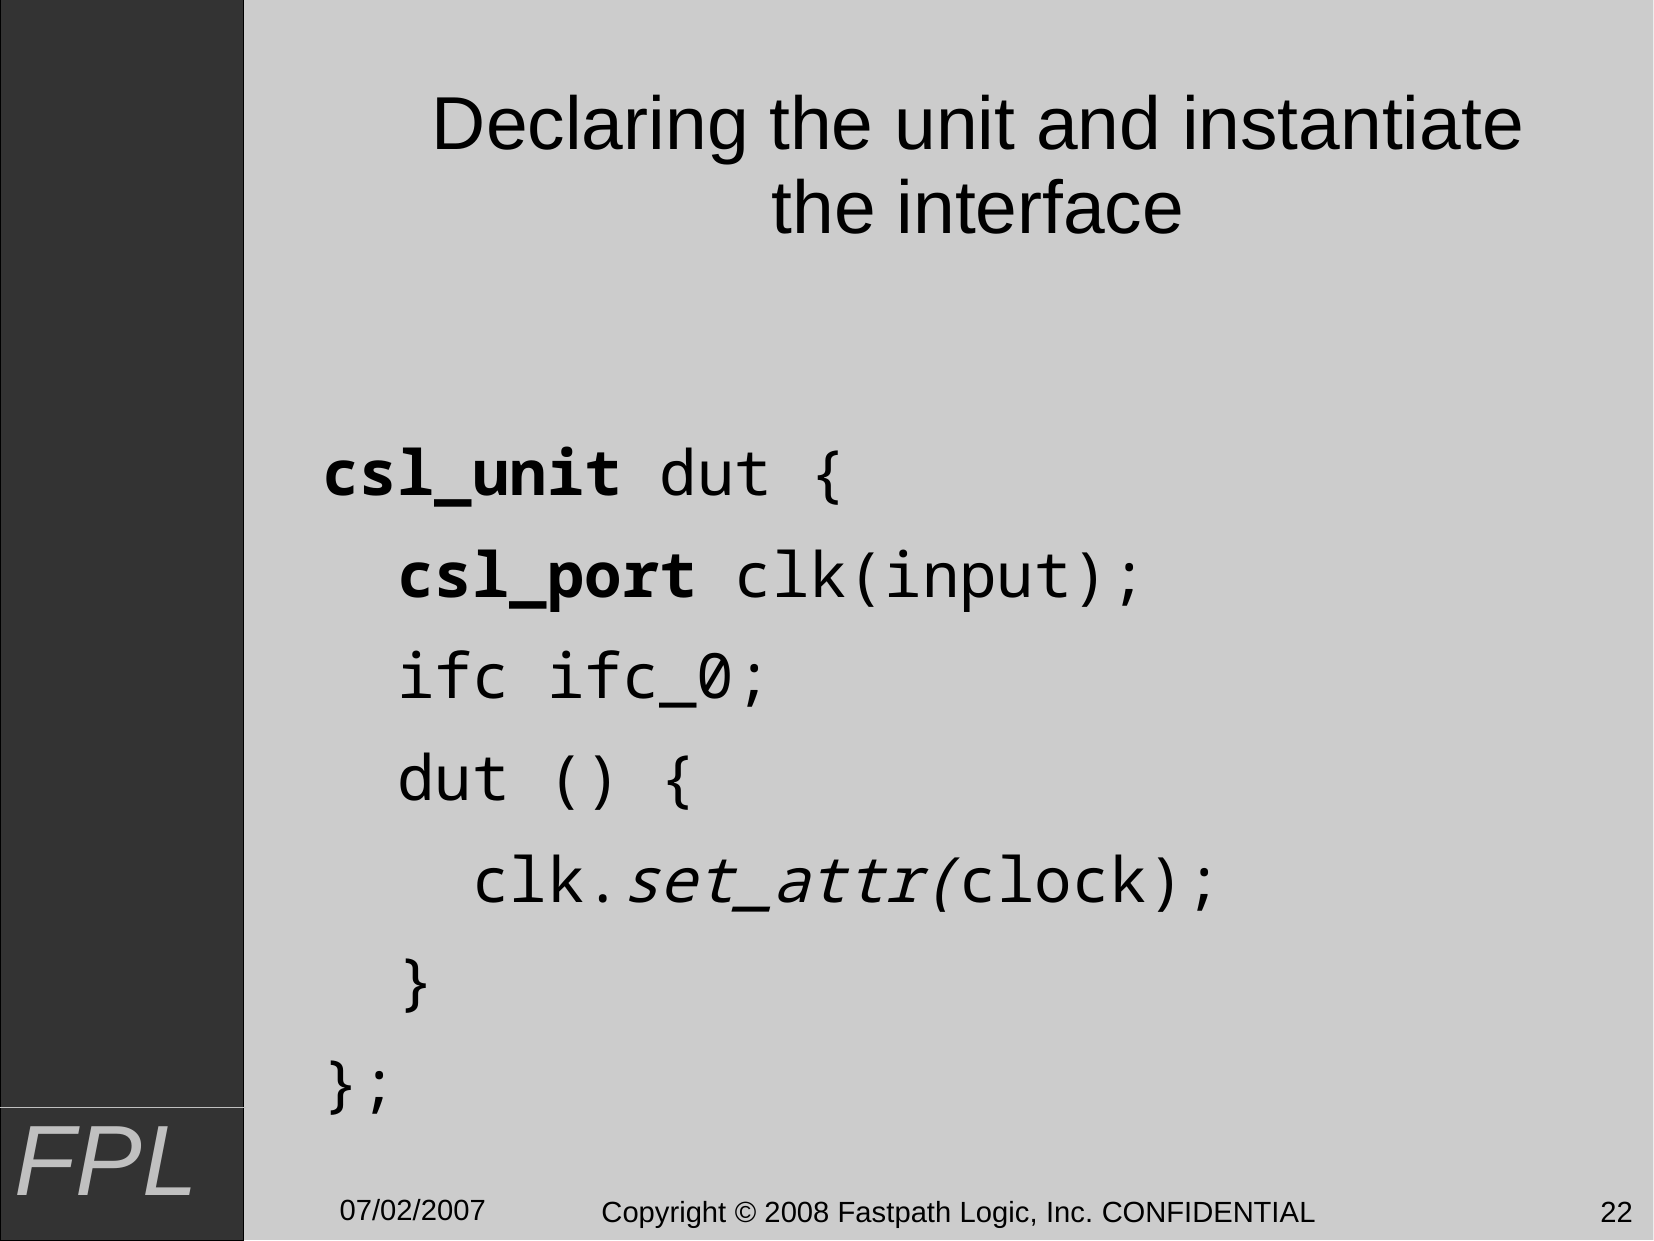

# Declaring the unit and instantiate the interface
csl_unit dut {
 csl_port clk(input);
 ifc ifc_0;
 dut () {
 clk.set_attr(clock);
 }
};
07/02/2007
22
© 2007 FASTPATH LOGIC INC.